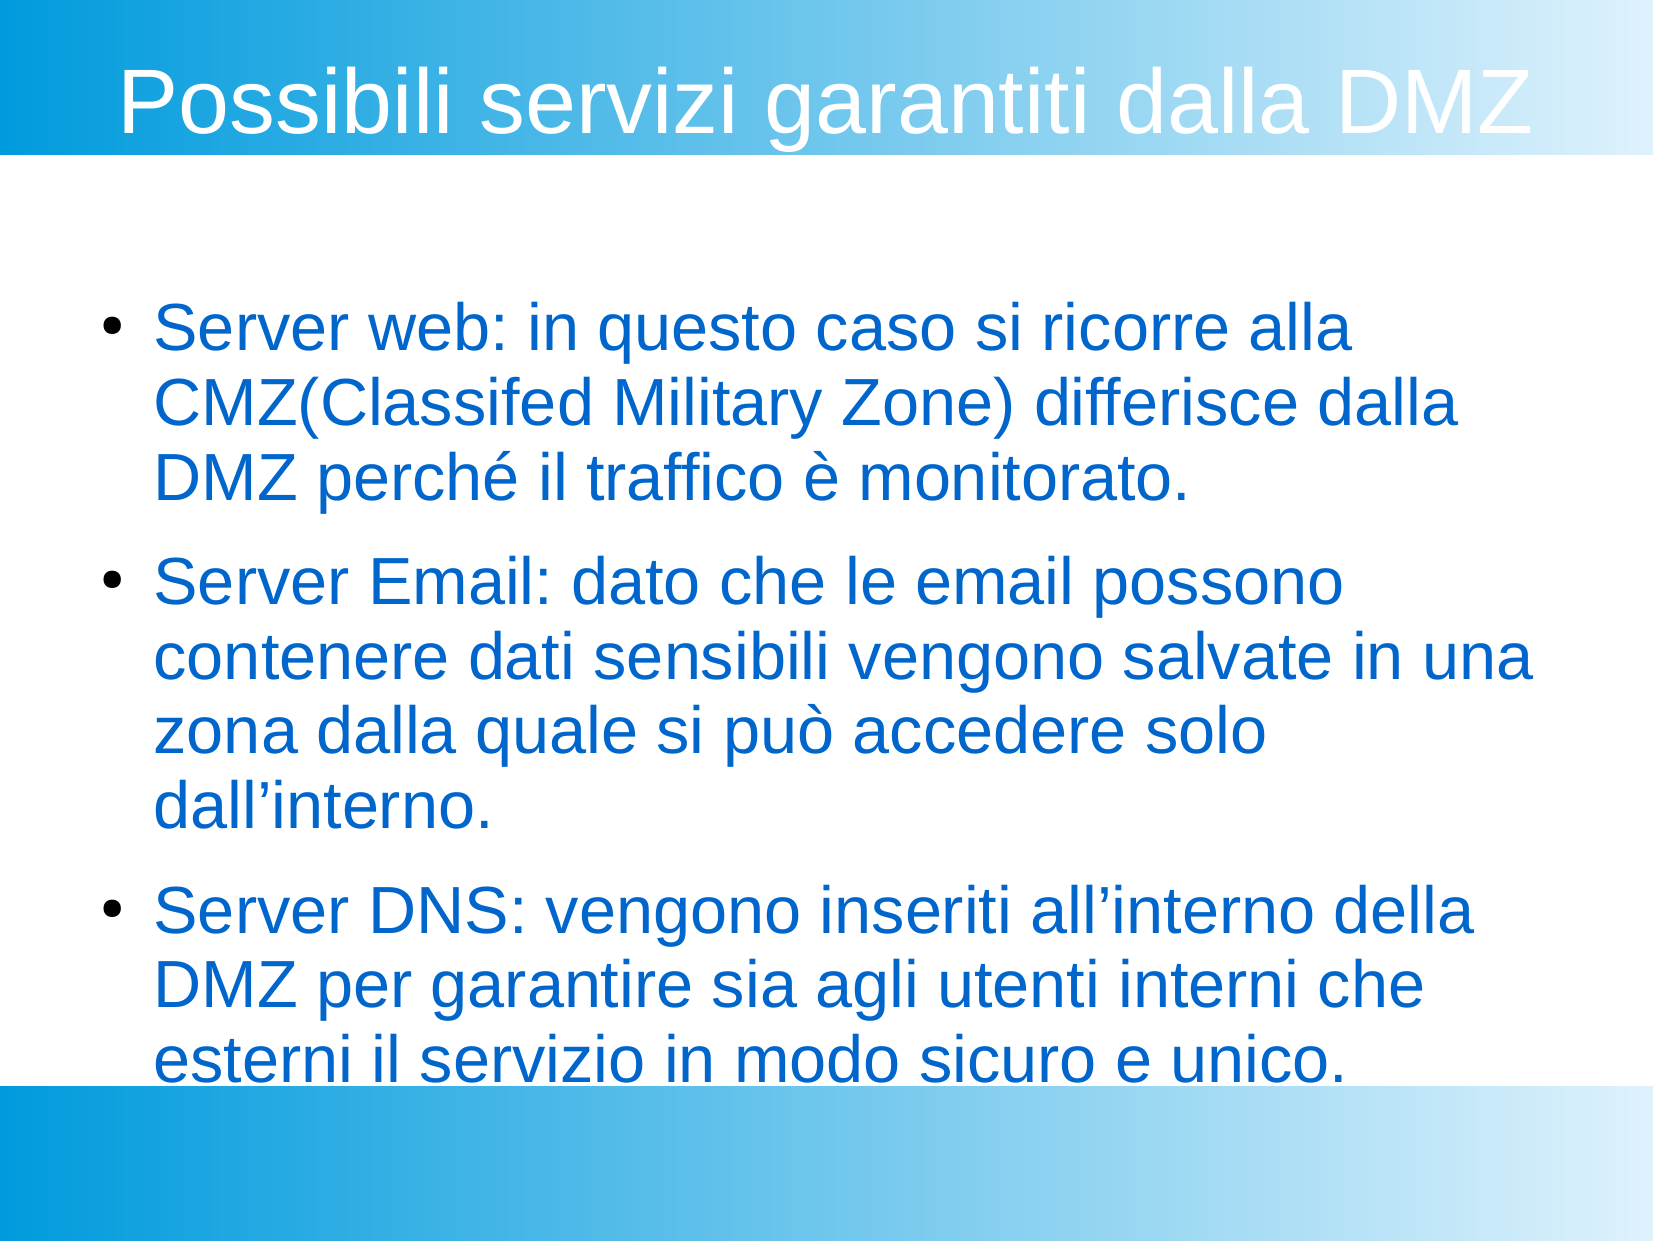

# Possibili servizi garantiti dalla DMZ
Server web: in questo caso si ricorre alla CMZ(Classifed Military Zone) differisce dalla DMZ perché il traffico è monitorato.
Server Email: dato che le email possono contenere dati sensibili vengono salvate in una zona dalla quale si può accedere solo dall’interno.
Server DNS: vengono inseriti all’interno della DMZ per garantire sia agli utenti interni che esterni il servizio in modo sicuro e unico.